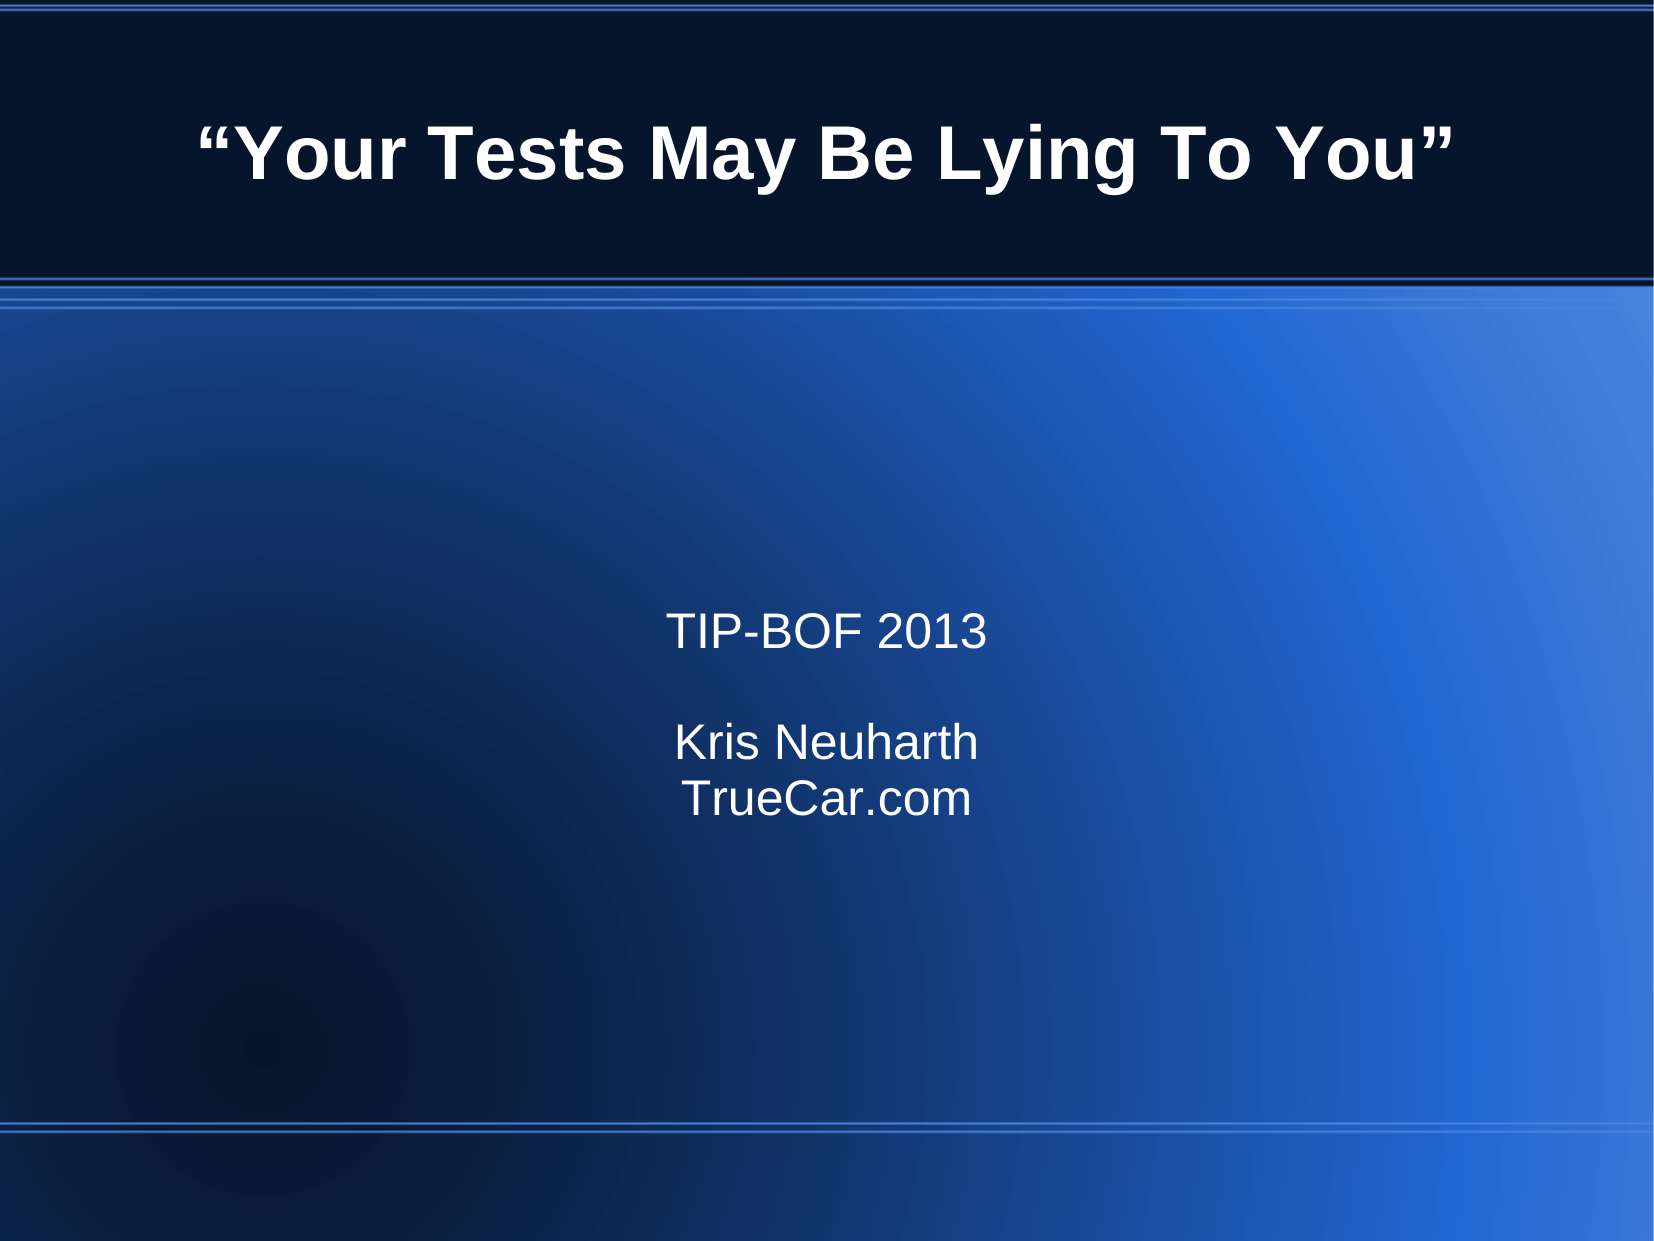

# “Your Tests May Be Lying To You”
TIP-BOF 2013
Kris Neuharth
TrueCar.com